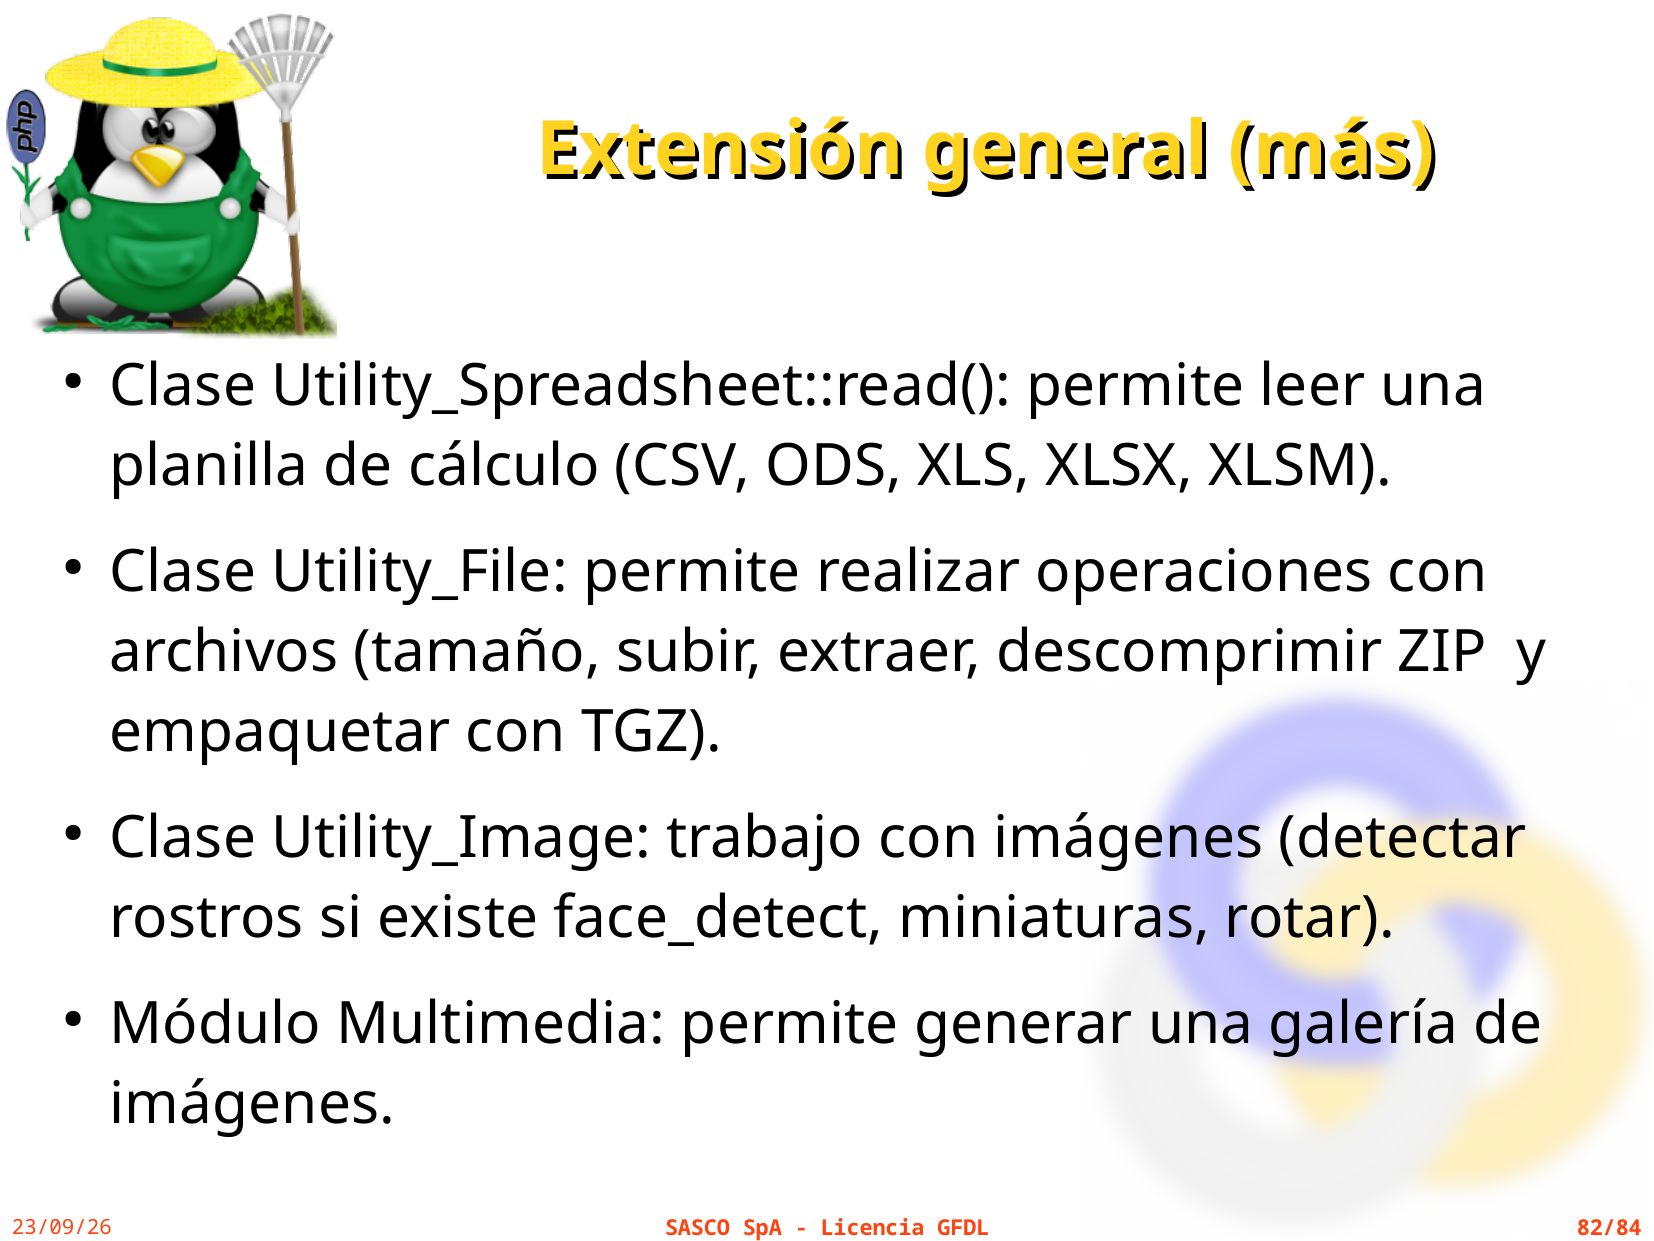

# Extensión general (más)
Clase Utility_Spreadsheet::read(): permite leer una planilla de cálculo (CSV, ODS, XLS, XLSX, XLSM).
Clase Utility_File: permite realizar operaciones con archivos (tamaño, subir, extraer, descomprimir ZIP y empaquetar con TGZ).
Clase Utility_Image: trabajo con imágenes (detectar rostros si existe face_detect, miniaturas, rotar).
Módulo Multimedia: permite generar una galería de imágenes.
SASCO SpA - Licencia GFDL
82